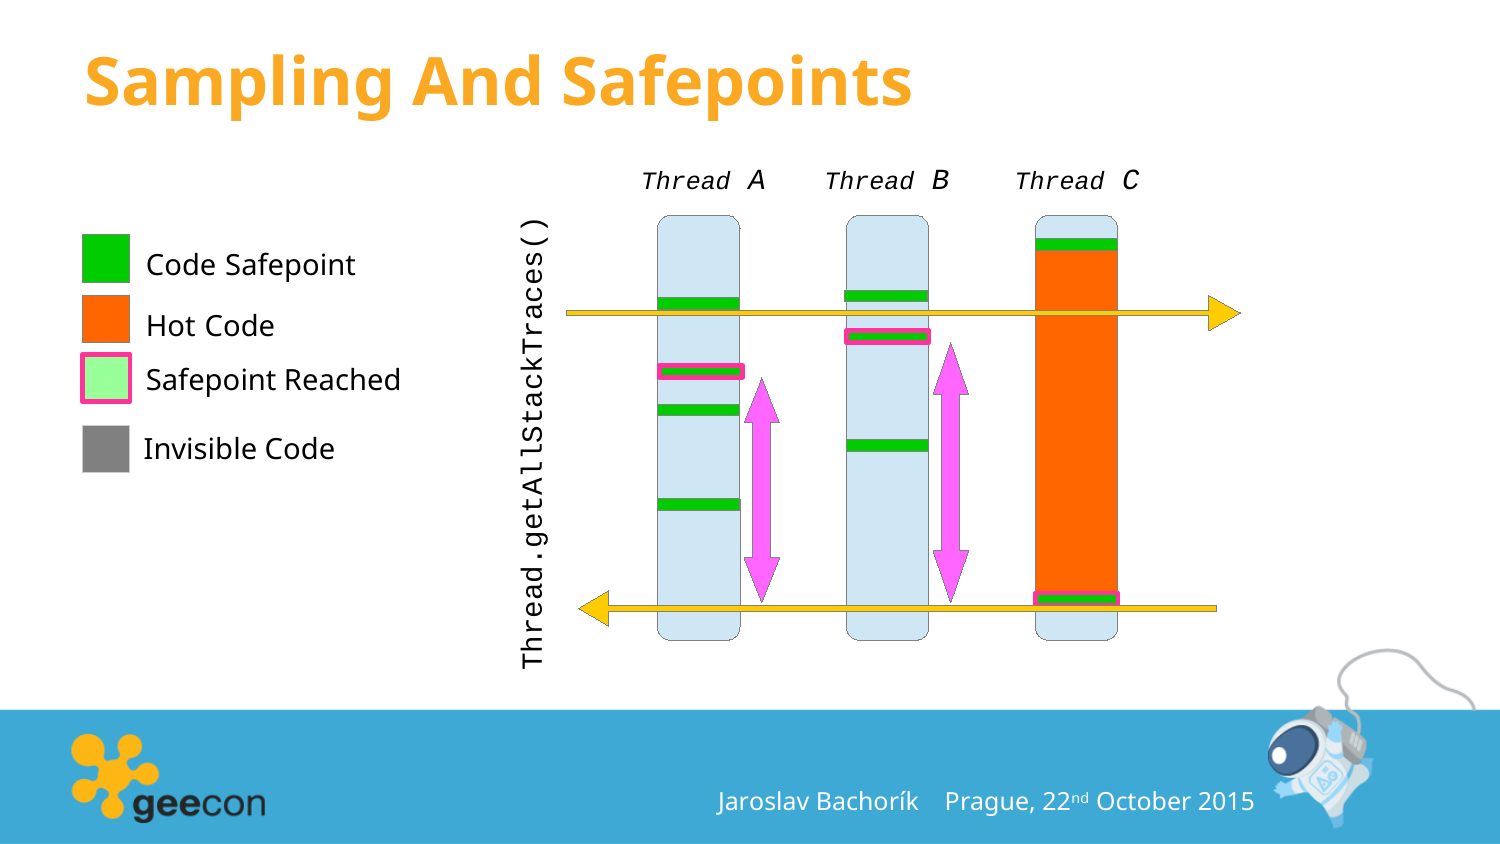

# Sampling And Safepoints
Thread A
Thread B
Thread C
Thread.getAllStackTraces()
Code Safepoint
Hot Code
Safepoint Reached
Invisible Code
Jaroslav Bachorík Prague, 22nd October 2015